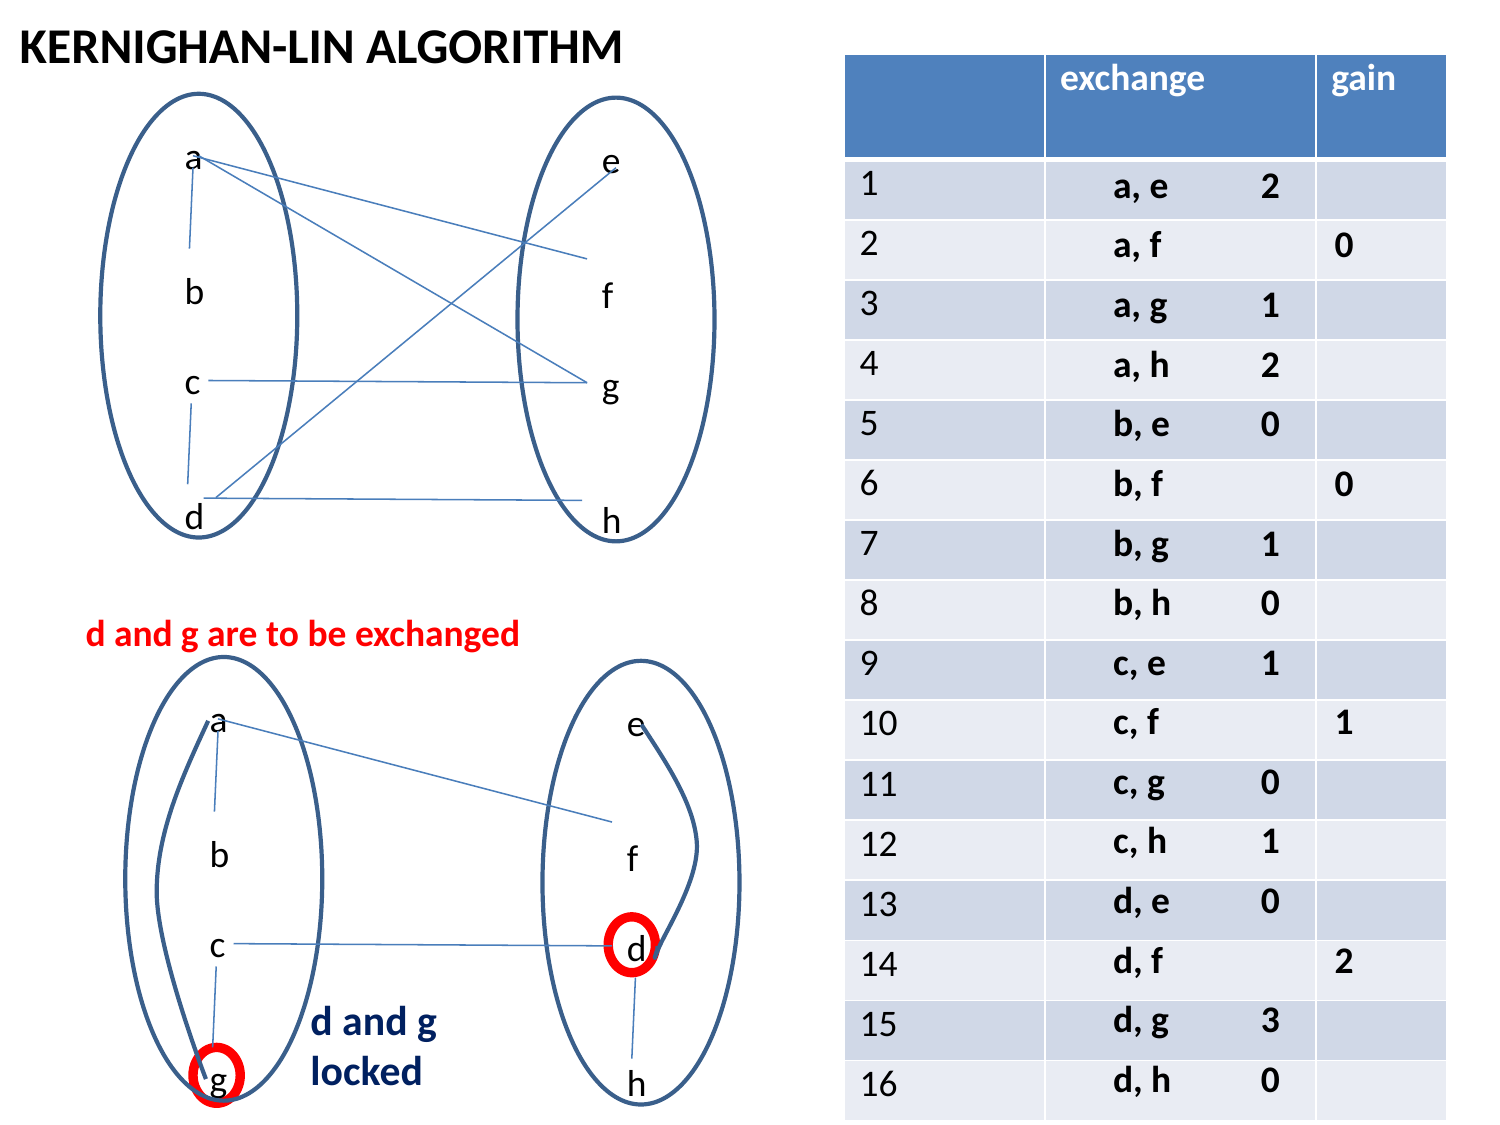

KERNIGHAN-LIN ALGORITHM
| | exchange | gain |
| --- | --- | --- |
| 1 | | |
| 2 | | |
| 3 | | |
| 4 | | |
| 5 | | |
| 6 | | |
| 7 | | |
| 8 | | |
| 9 | | |
| 10 | | |
| 11 | | |
| 12 | | |
| 13 | | |
| 14 | | |
| 15 | | |
| 16 | | |
a
b
c
d
e
f
g
h
a, e		2
a, f			0
a, g		1
a, h		2
b, e		0
b, f			0
b, g		1
b, h		0
c, e		1
c, f			1
c, g		0
c, h		1
d, e		0
d, f			2
d, g		3
d, h		0
d and g are to be exchanged
a
b
c
g
e
f
d
h
d and g
locked